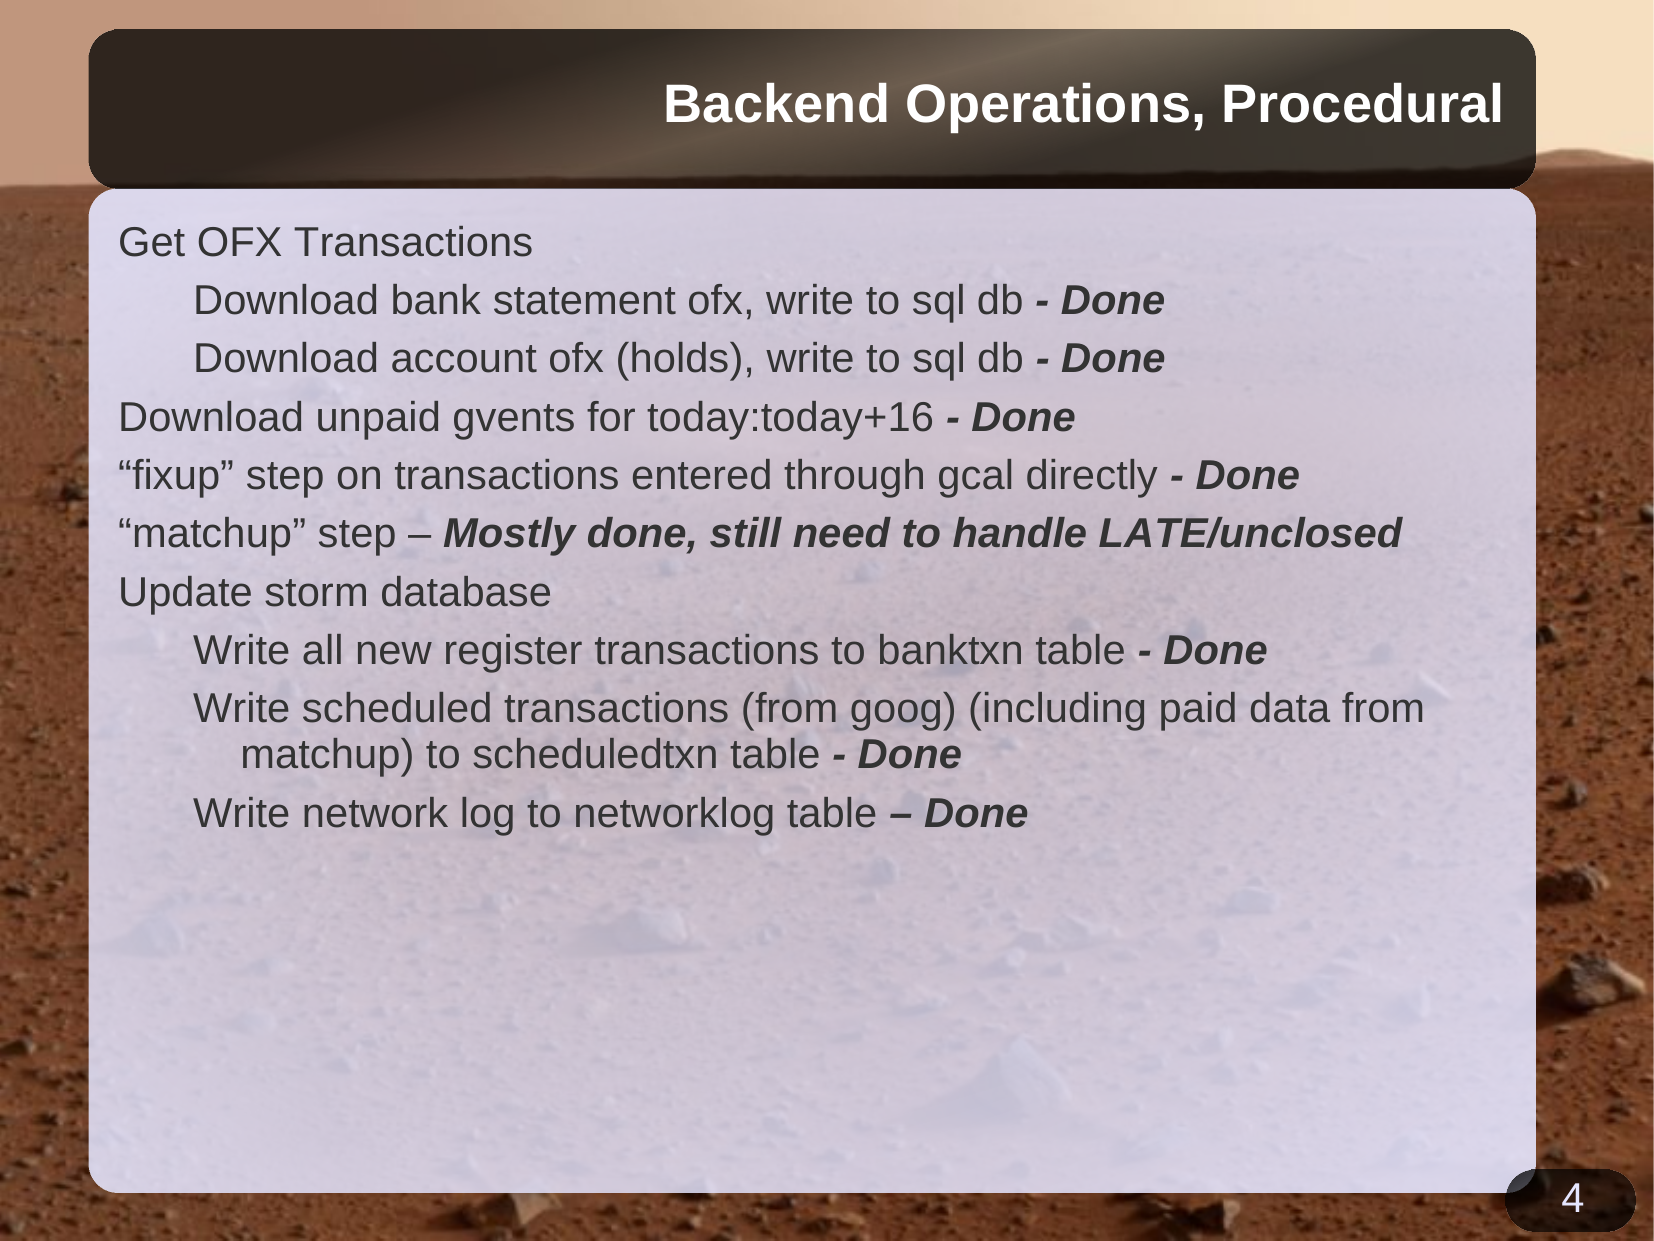

# Backend Operations, Procedural
Get OFX Transactions
Download bank statement ofx, write to sql db - Done
Download account ofx (holds), write to sql db - Done
Download unpaid gvents for today:today+16 - Done
“fixup” step on transactions entered through gcal directly - Done
“matchup” step – Mostly done, still need to handle LATE/unclosed
Update storm database
Write all new register transactions to banktxn table - Done
Write scheduled transactions (from goog) (including paid data from matchup) to scheduledtxn table - Done
Write network log to networklog table – Done